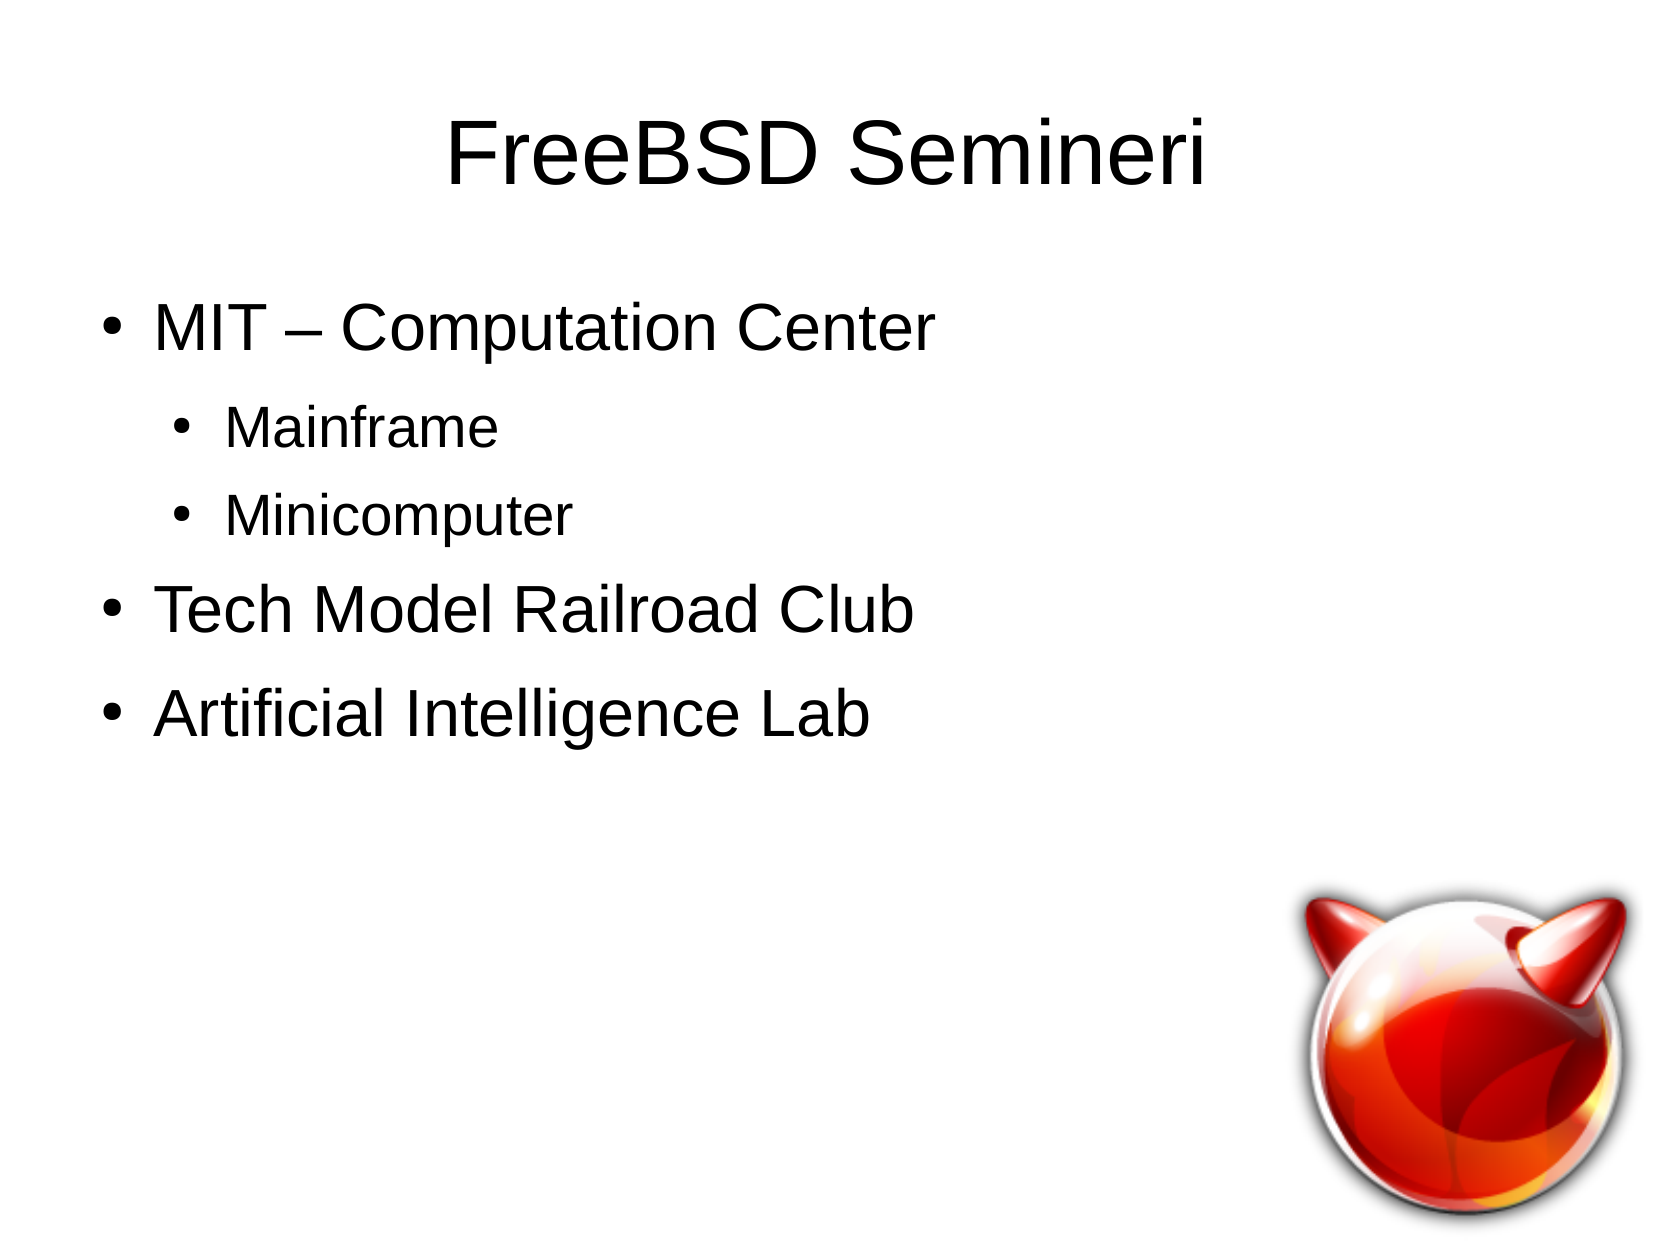

# FreeBSD Semineri
MIT – Computation Center
Mainframe
Minicomputer
Tech Model Railroad Club
Artificial Intelligence Lab